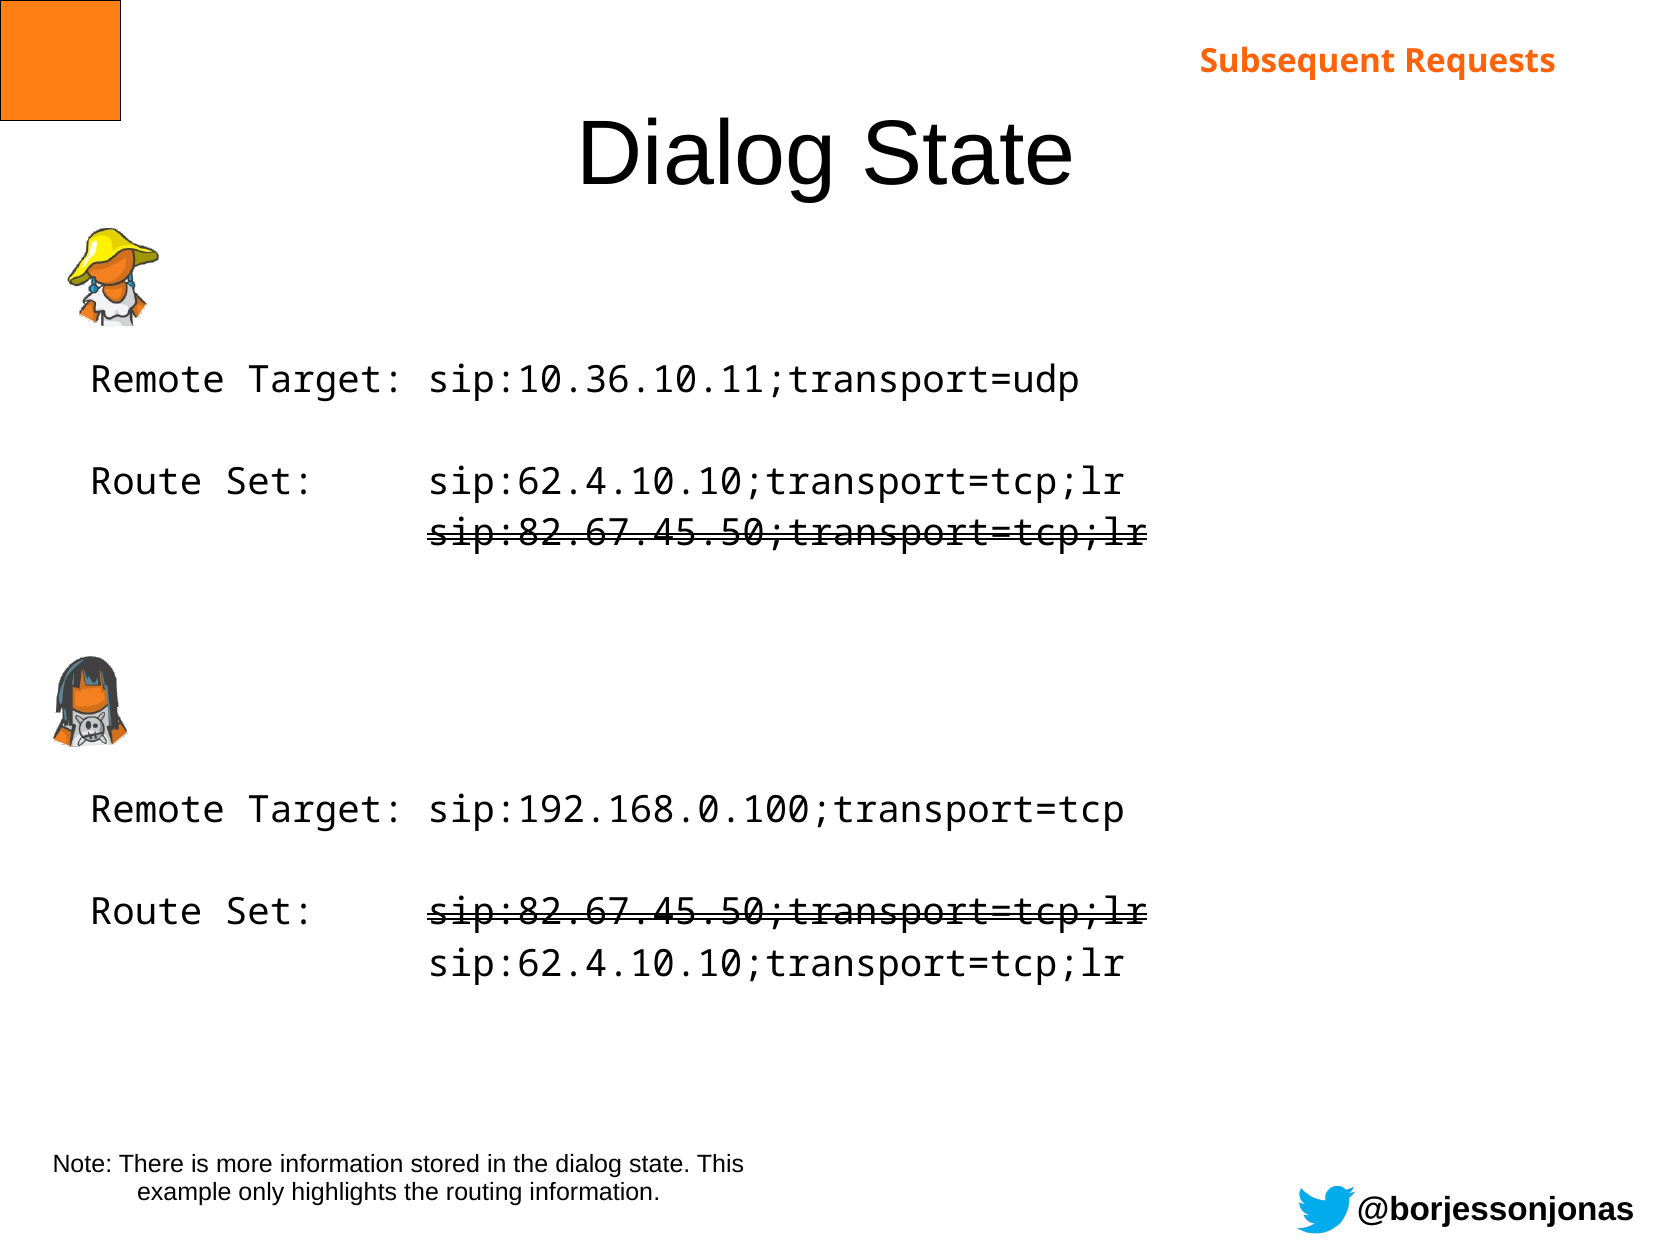

Subsequent Requests
# Dialog State
Remote Target: sip:10.36.10.11;transport=udp
Route Set: sip:62.4.10.10;transport=tcp;lr
 sip:82.67.45.50;transport=tcp;lr
Remote Target: sip:192.168.0.100;transport=tcp
Route Set: sip:82.67.45.50;transport=tcp;lr
 sip:62.4.10.10;transport=tcp;lr
Note: There is more information stored in the dialog state. This example only highlights the routing information.